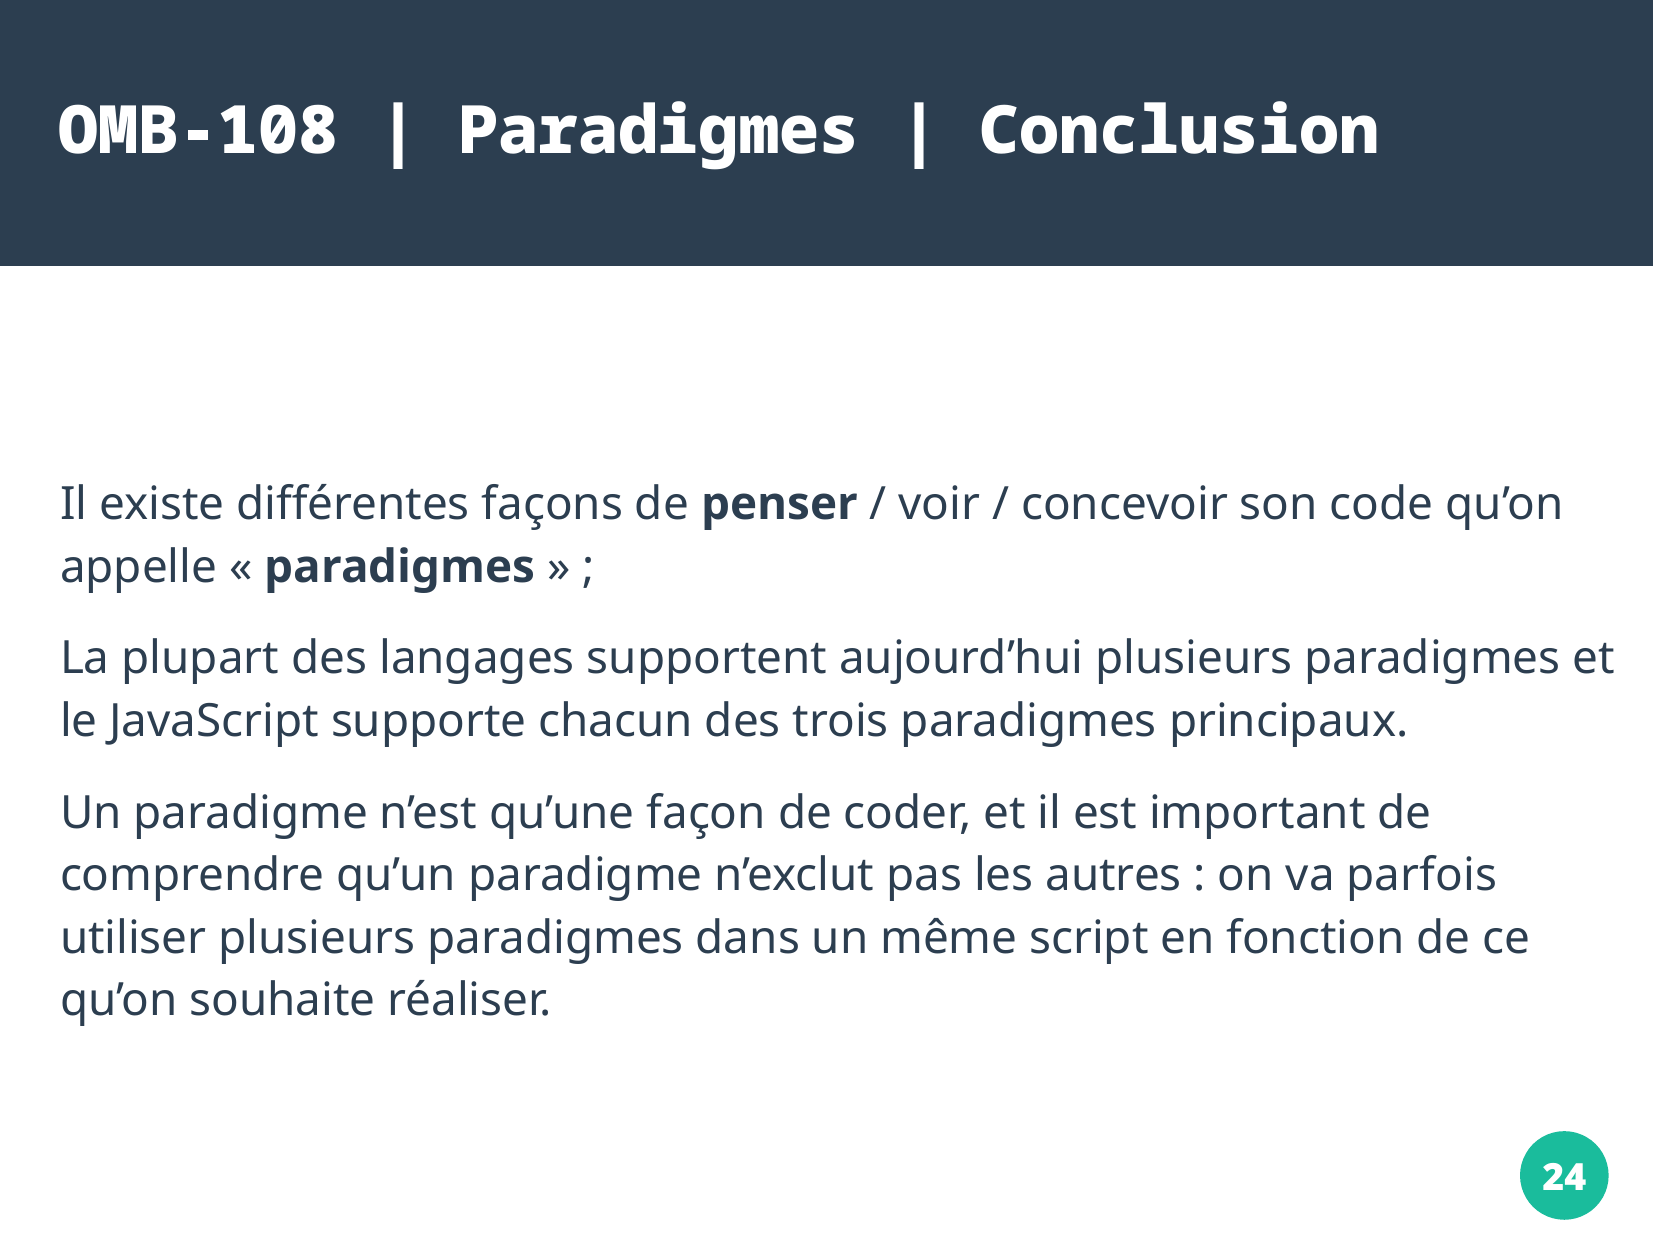

# OMB-108 | Paradigmes | Conclusion
Il existe différentes façons de penser / voir / concevoir son code qu’on appelle « paradigmes » ;
La plupart des langages supportent aujourd’hui plusieurs paradigmes et le JavaScript supporte chacun des trois paradigmes principaux.
Un paradigme n’est qu’une façon de coder, et il est important de comprendre qu’un paradigme n’exclut pas les autres : on va parfois utiliser plusieurs paradigmes dans un même script en fonction de ce qu’on souhaite réaliser.
24